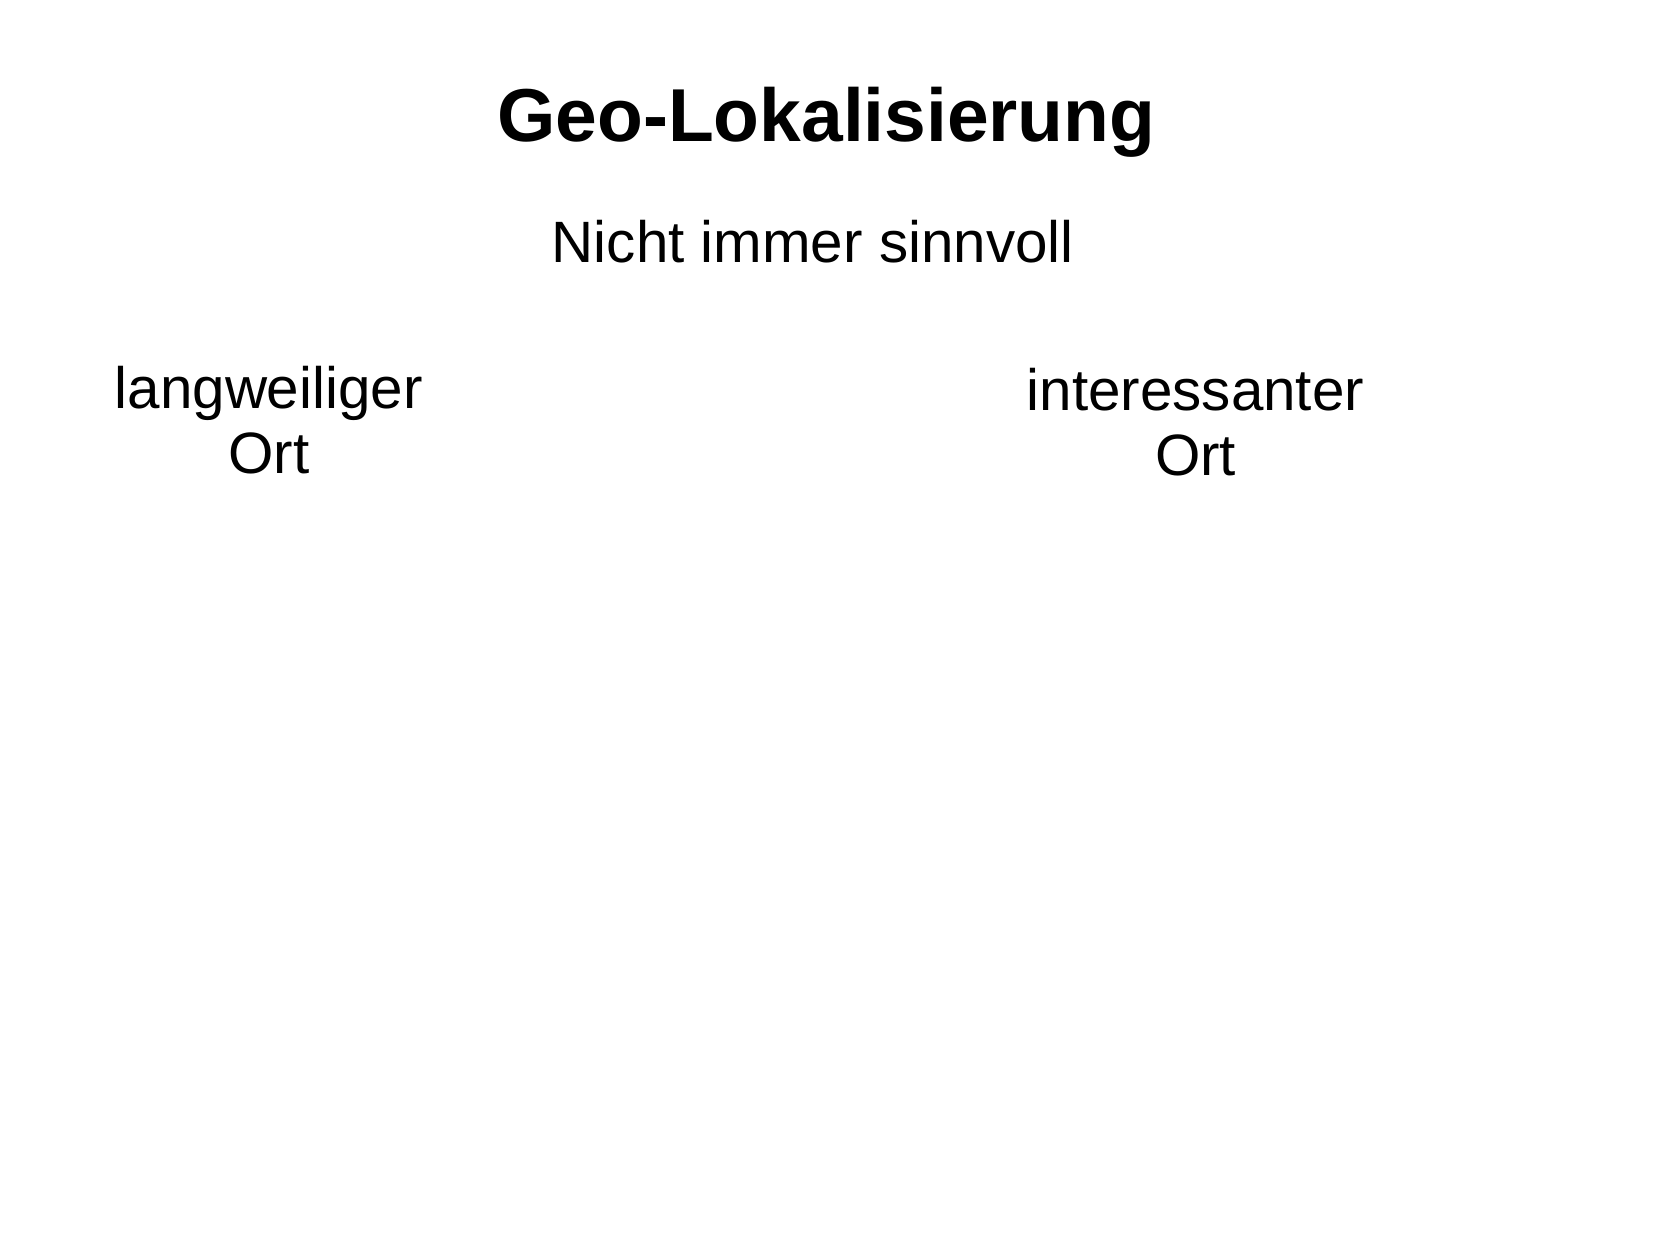

Geo-Lokalisierung
Nicht immer sinnvoll
langweiliger
Ort
interessanter
Ort